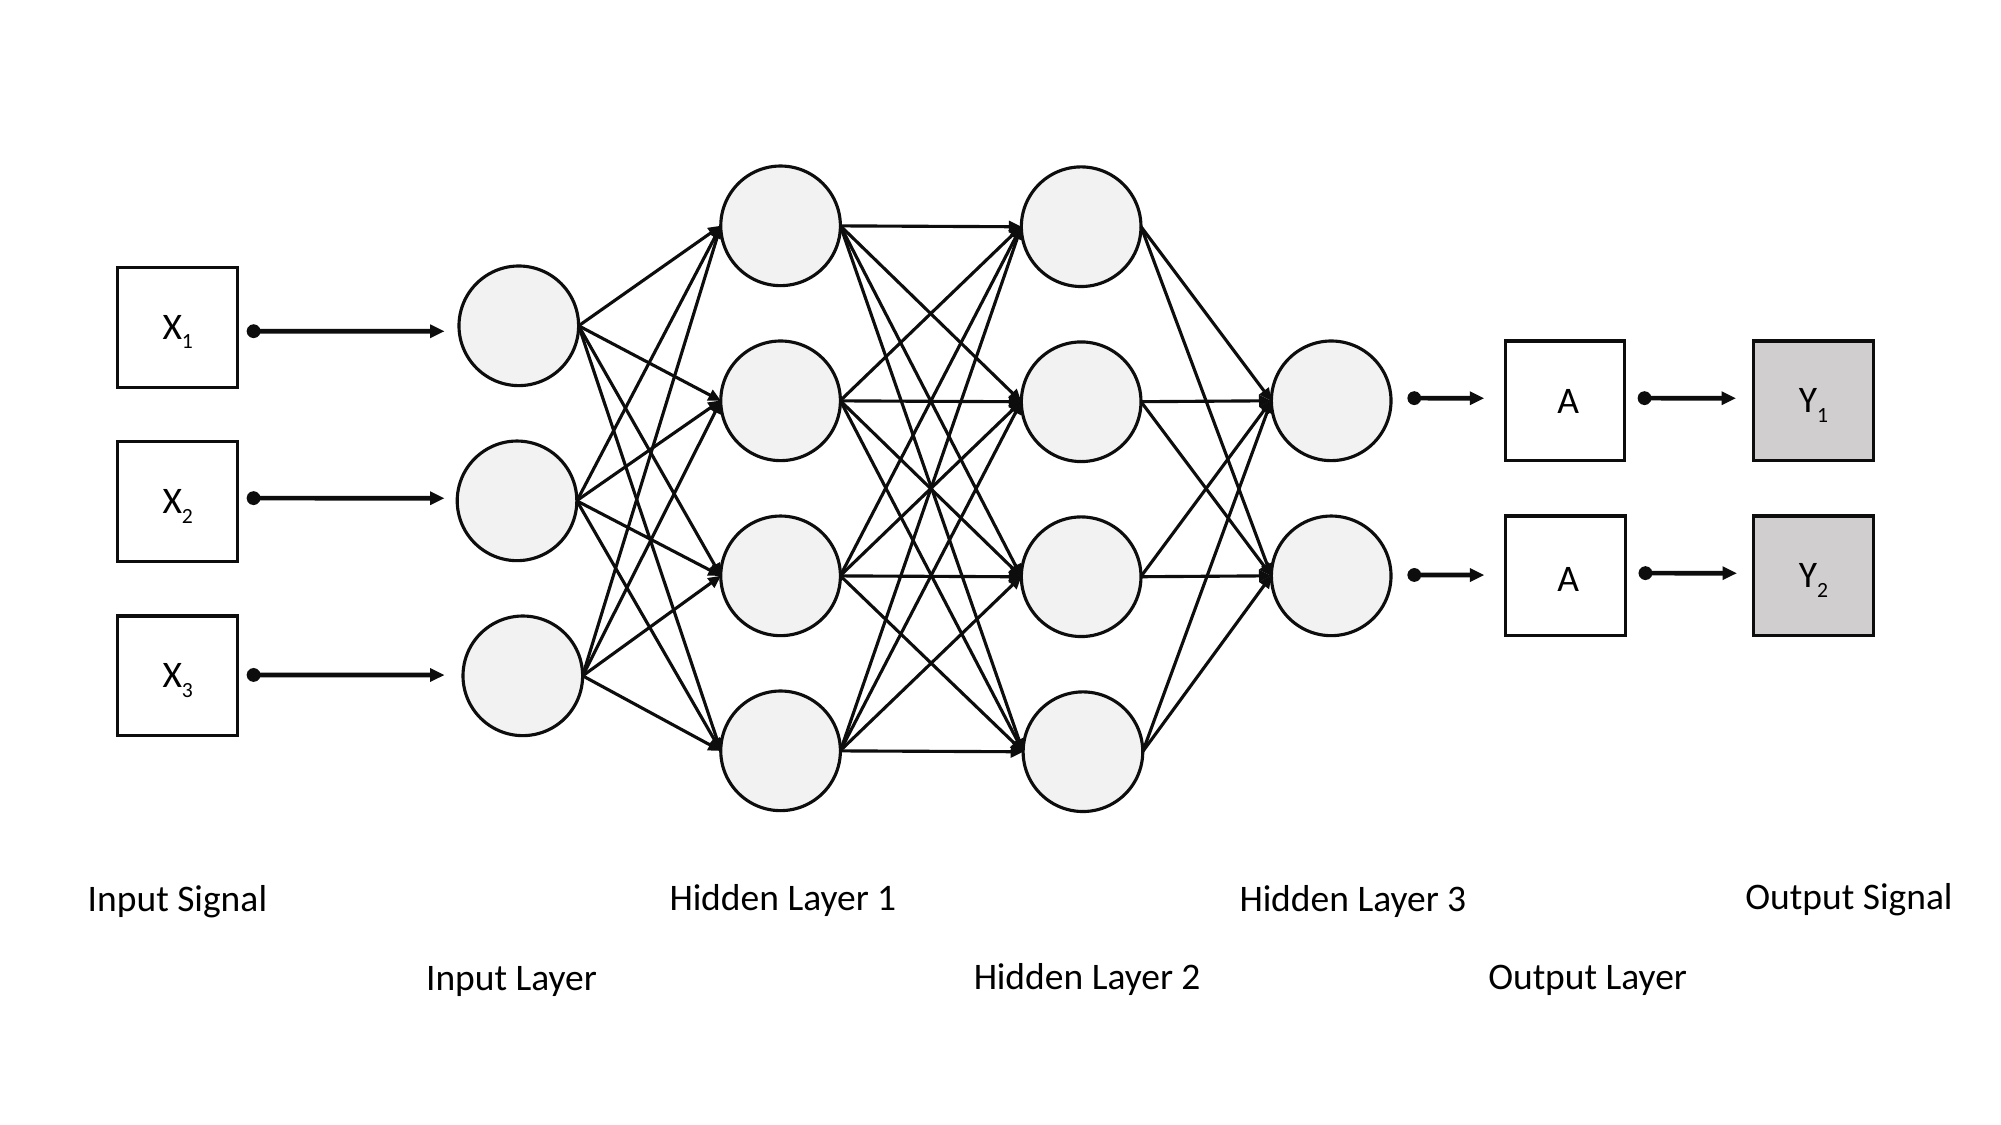

X1
Y1
A
X2
Y2
A
X3
Output Signal
Hidden Layer 1
Input Signal
Hidden Layer 3
Hidden Layer 2
Output Layer
Input Layer